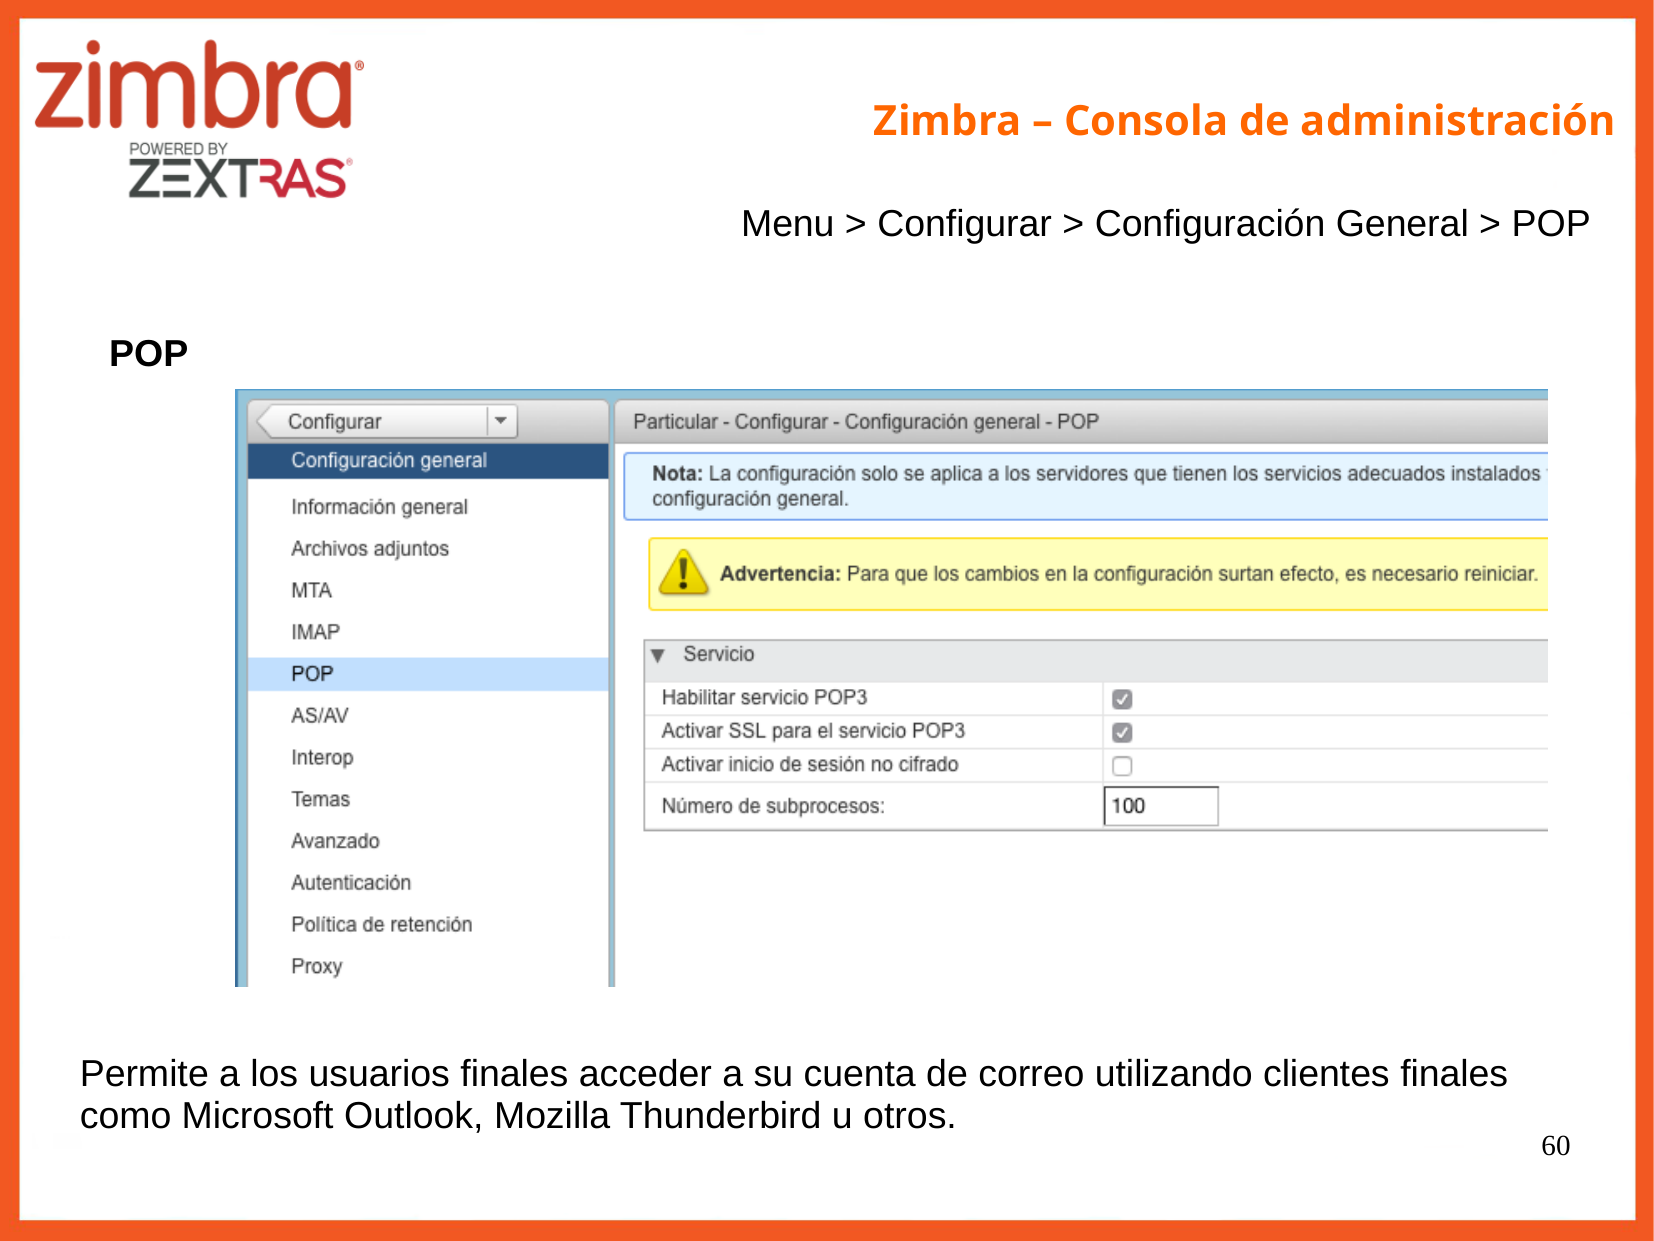

Zimbra – Consola de administración
Menu > Configurar > Configuración General > POP
POP
Permite a los usuarios finales acceder a su cuenta de correo utilizando clientes finales como Microsoft Outlook, Mozilla Thunderbird u otros.
60